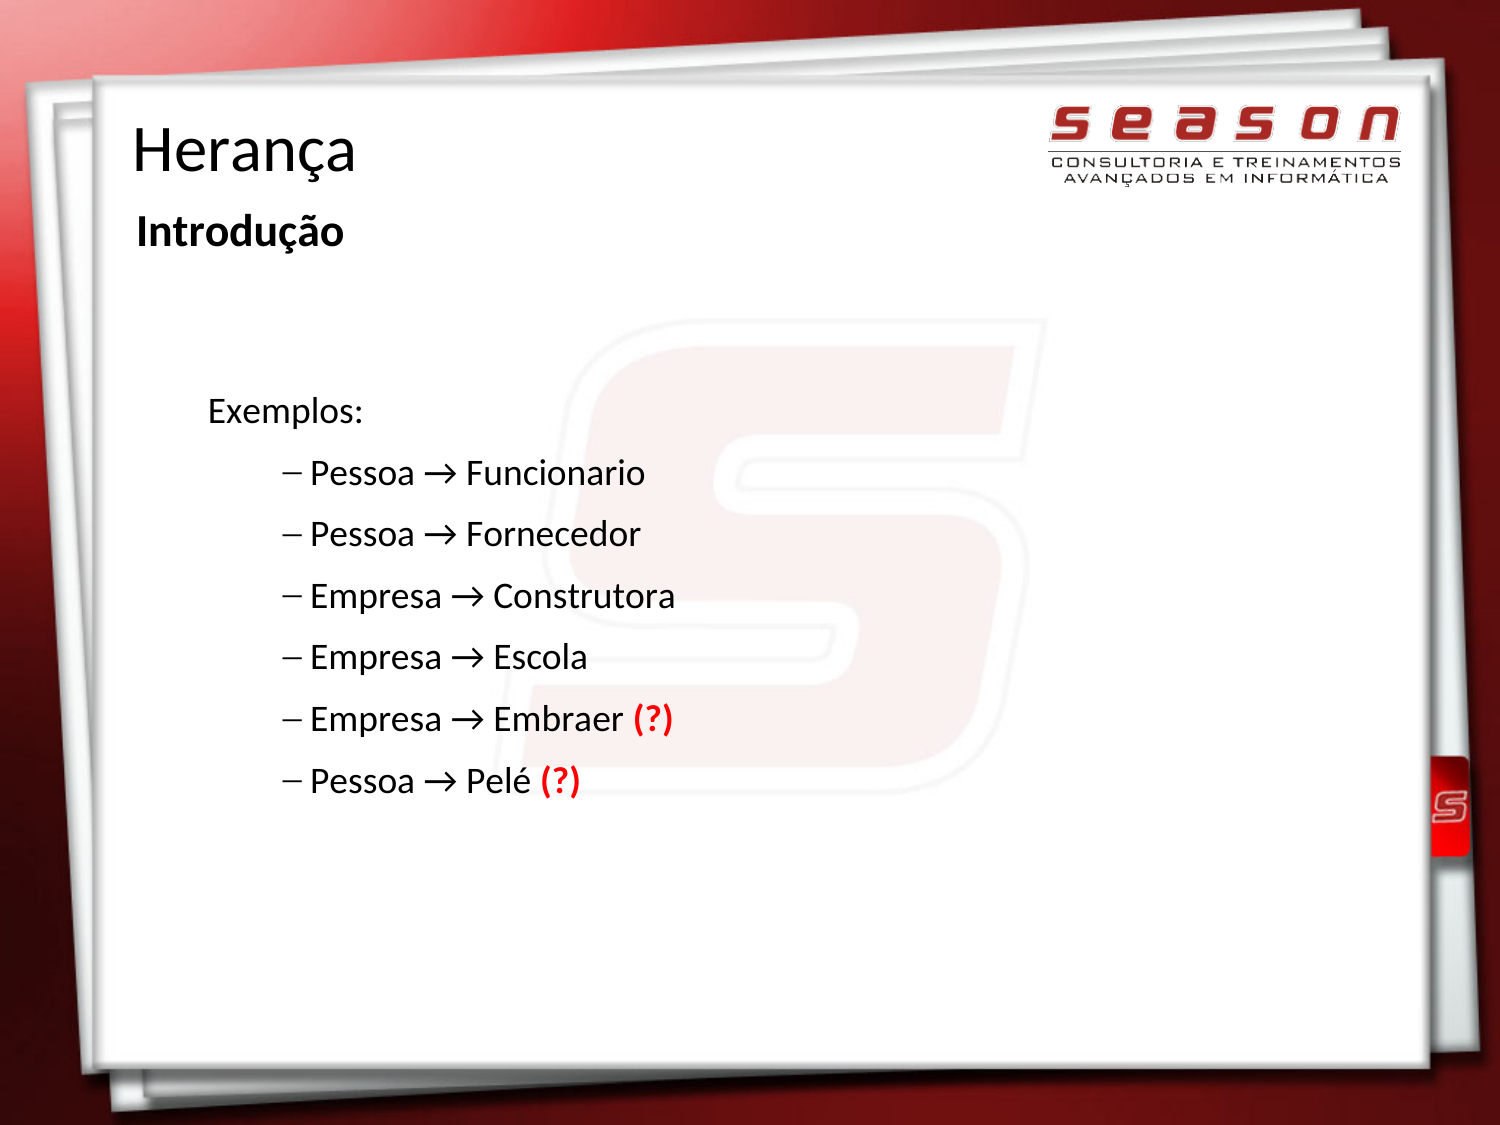

# Herança
Introdução
Exemplos:
 Pessoa → Funcionario
 Pessoa → Fornecedor
 Empresa → Construtora
 Empresa → Escola
 Empresa → Embraer (?)
 Pessoa → Pelé (?)